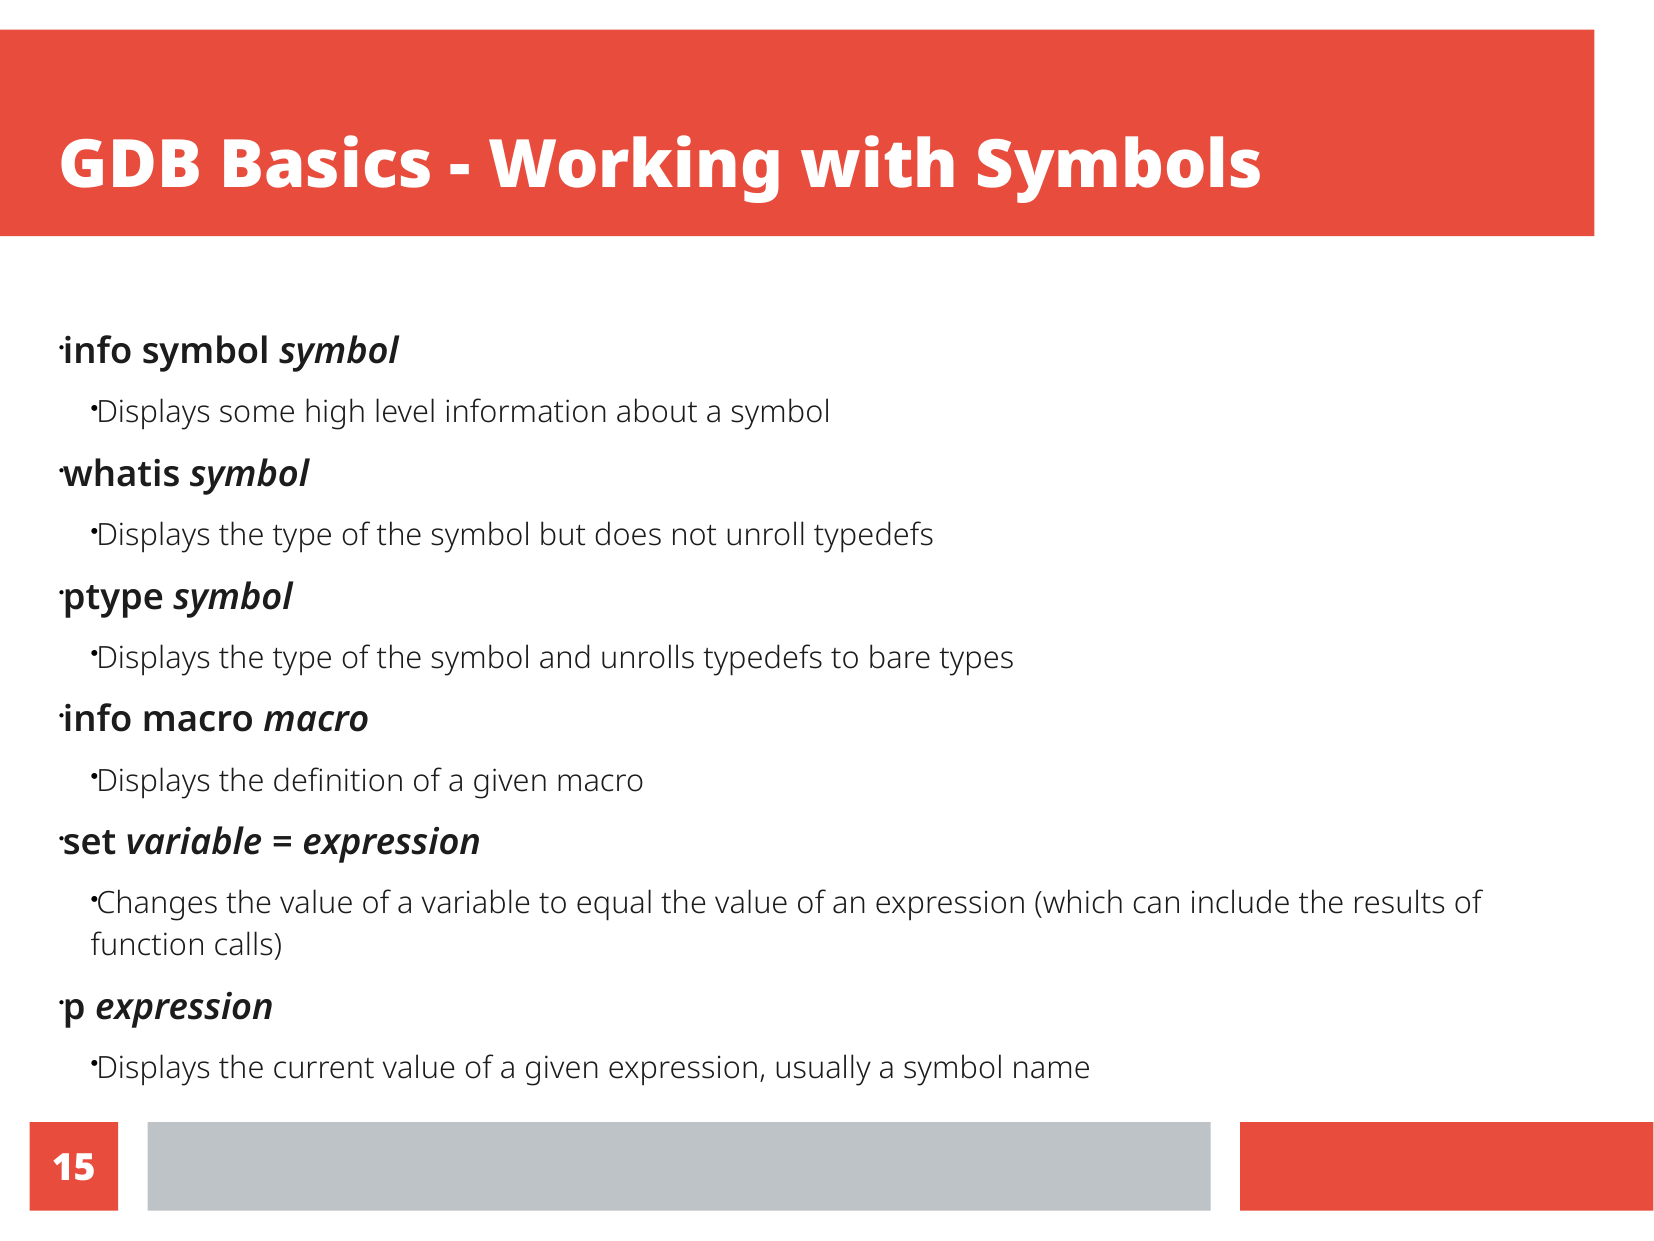

# GDB Basics - Working with Symbols
info symbol symbol
Displays some high level information about a symbol
whatis symbol
Displays the type of the symbol but does not unroll typedefs
ptype symbol
Displays the type of the symbol and unrolls typedefs to bare types
info macro macro
Displays the definition of a given macro
set variable = expression
Changes the value of a variable to equal the value of an expression (which can include the results of function calls)
p expression
Displays the current value of a given expression, usually a symbol name
15